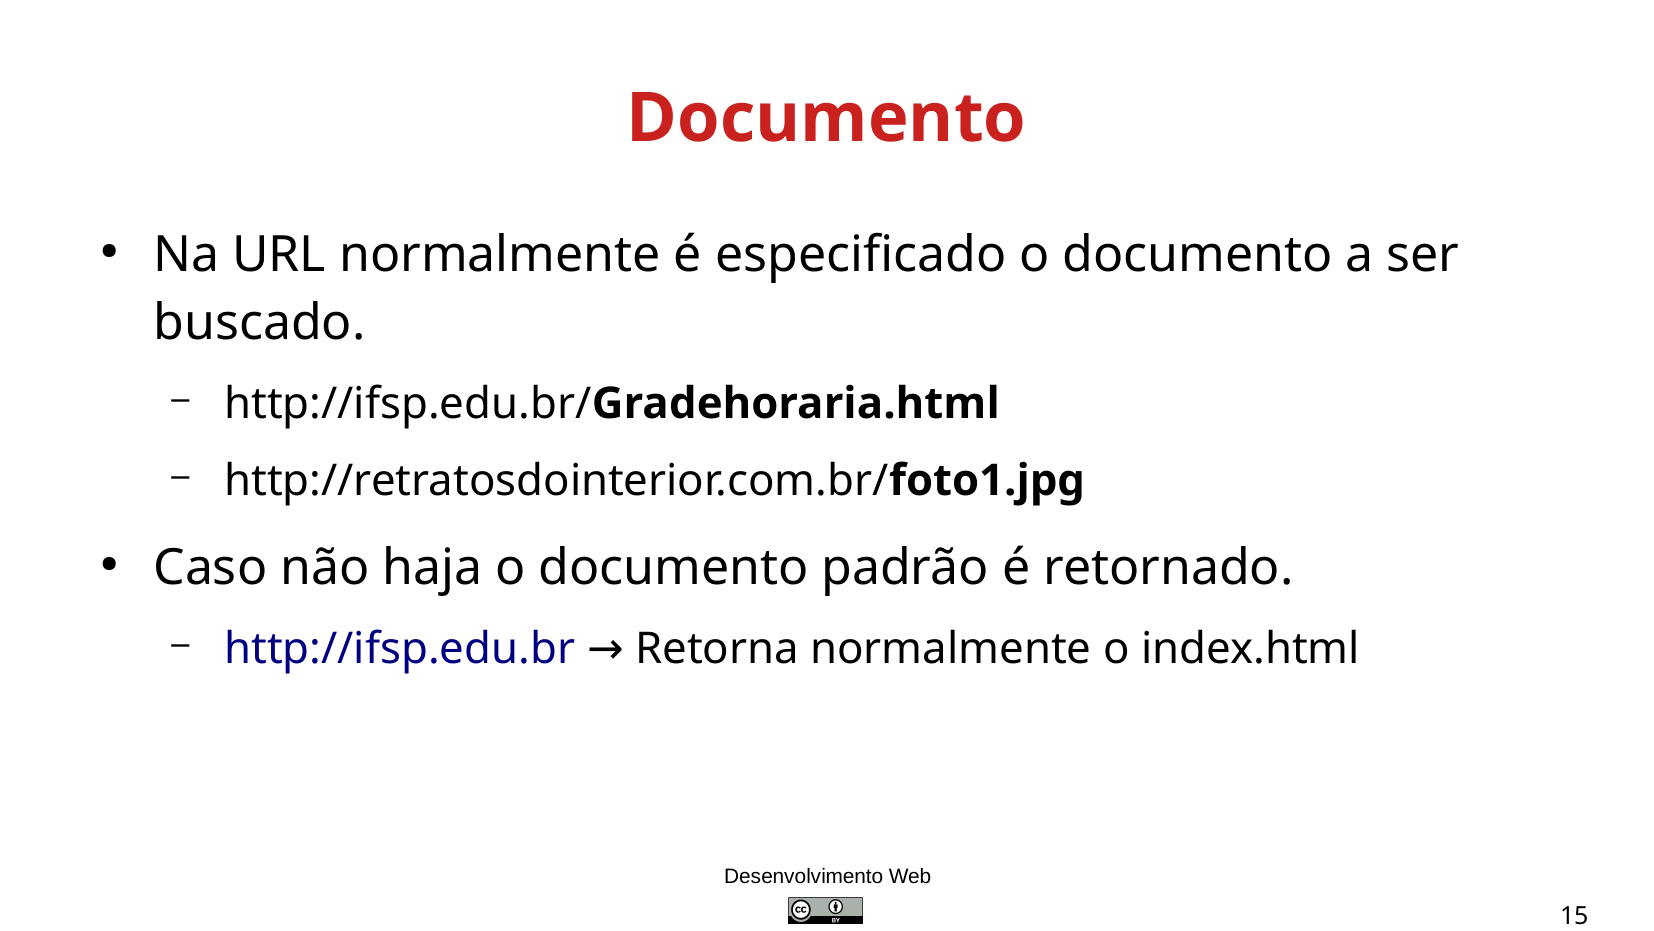

# Documento
Na URL normalmente é especificado o documento a ser buscado.
http://ifsp.edu.br/Gradehoraria.html
http://retratosdointerior.com.br/foto1.jpg
Caso não haja o documento padrão é retornado.
http://ifsp.edu.br → Retorna normalmente o index.html
Desenvolvimento Web
15